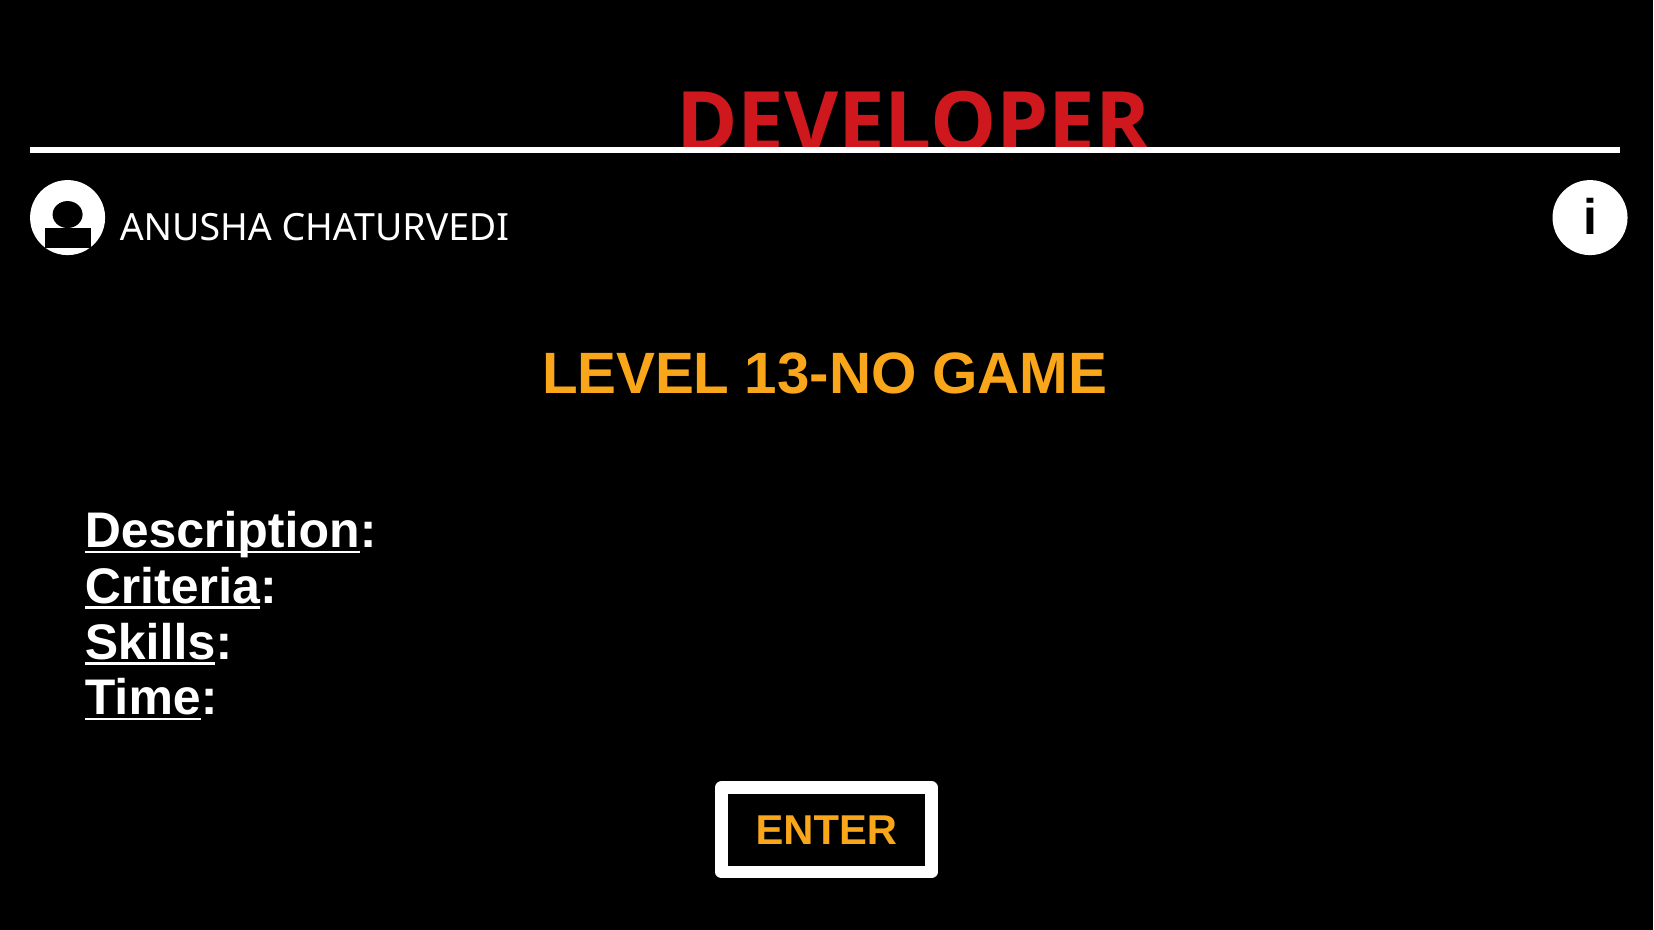

DEVELOPER
i
ANUSHA CHATURVEDI
LEVEL 13-NO GAME
Description:
Criteria:
Skills:
Time:
ENTER
| | |
| --- | --- |
| | |
| | |
| | |
| | |